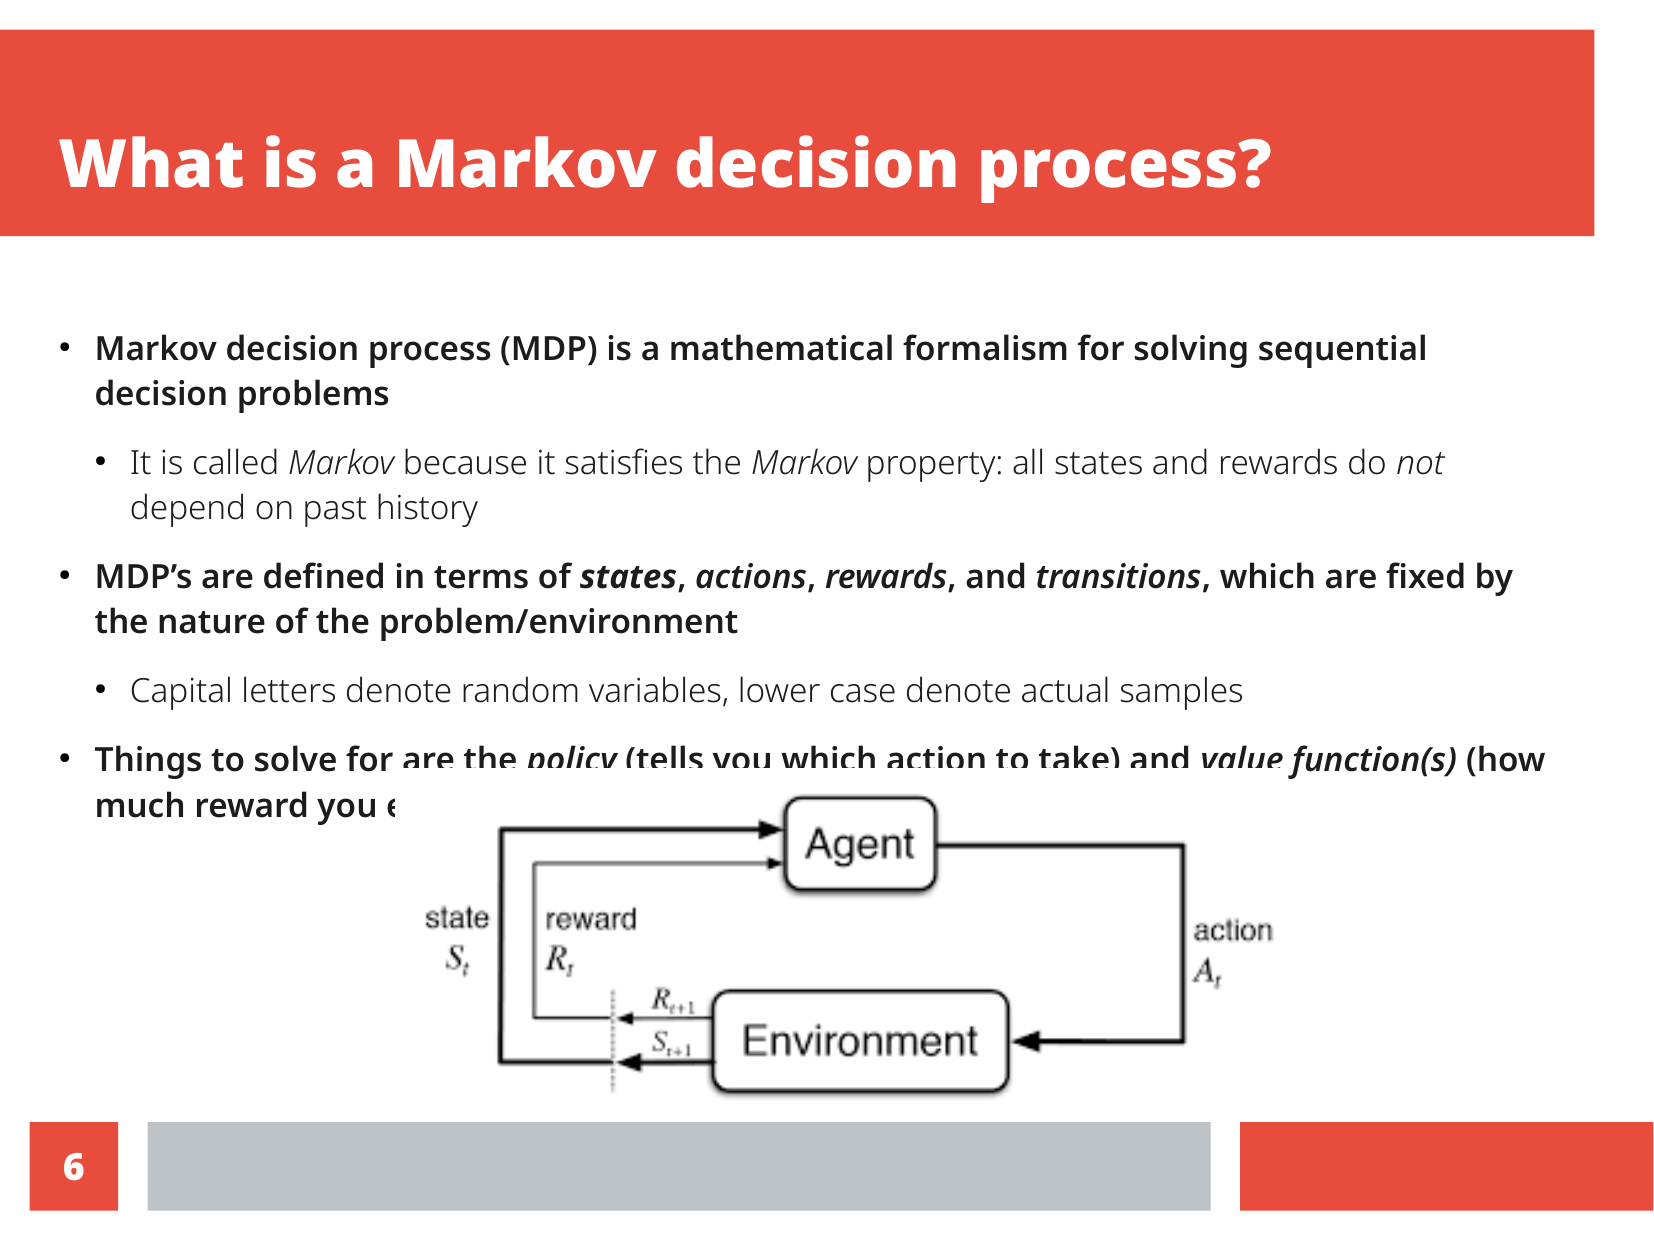

# What is a Markov decision process?
Markov decision process (MDP) is a mathematical formalism for solving sequential decision problems
It is called Markov because it satisfies the Markov property: all states and rewards do not depend on past history
MDP’s are defined in terms of states, actions, rewards, and transitions, which are fixed by the nature of the problem/environment
Capital letters denote random variables, lower case denote actual samples
Things to solve for are the policy (tells you which action to take) and value function(s) (how much reward you expect to get from taking an action)
6